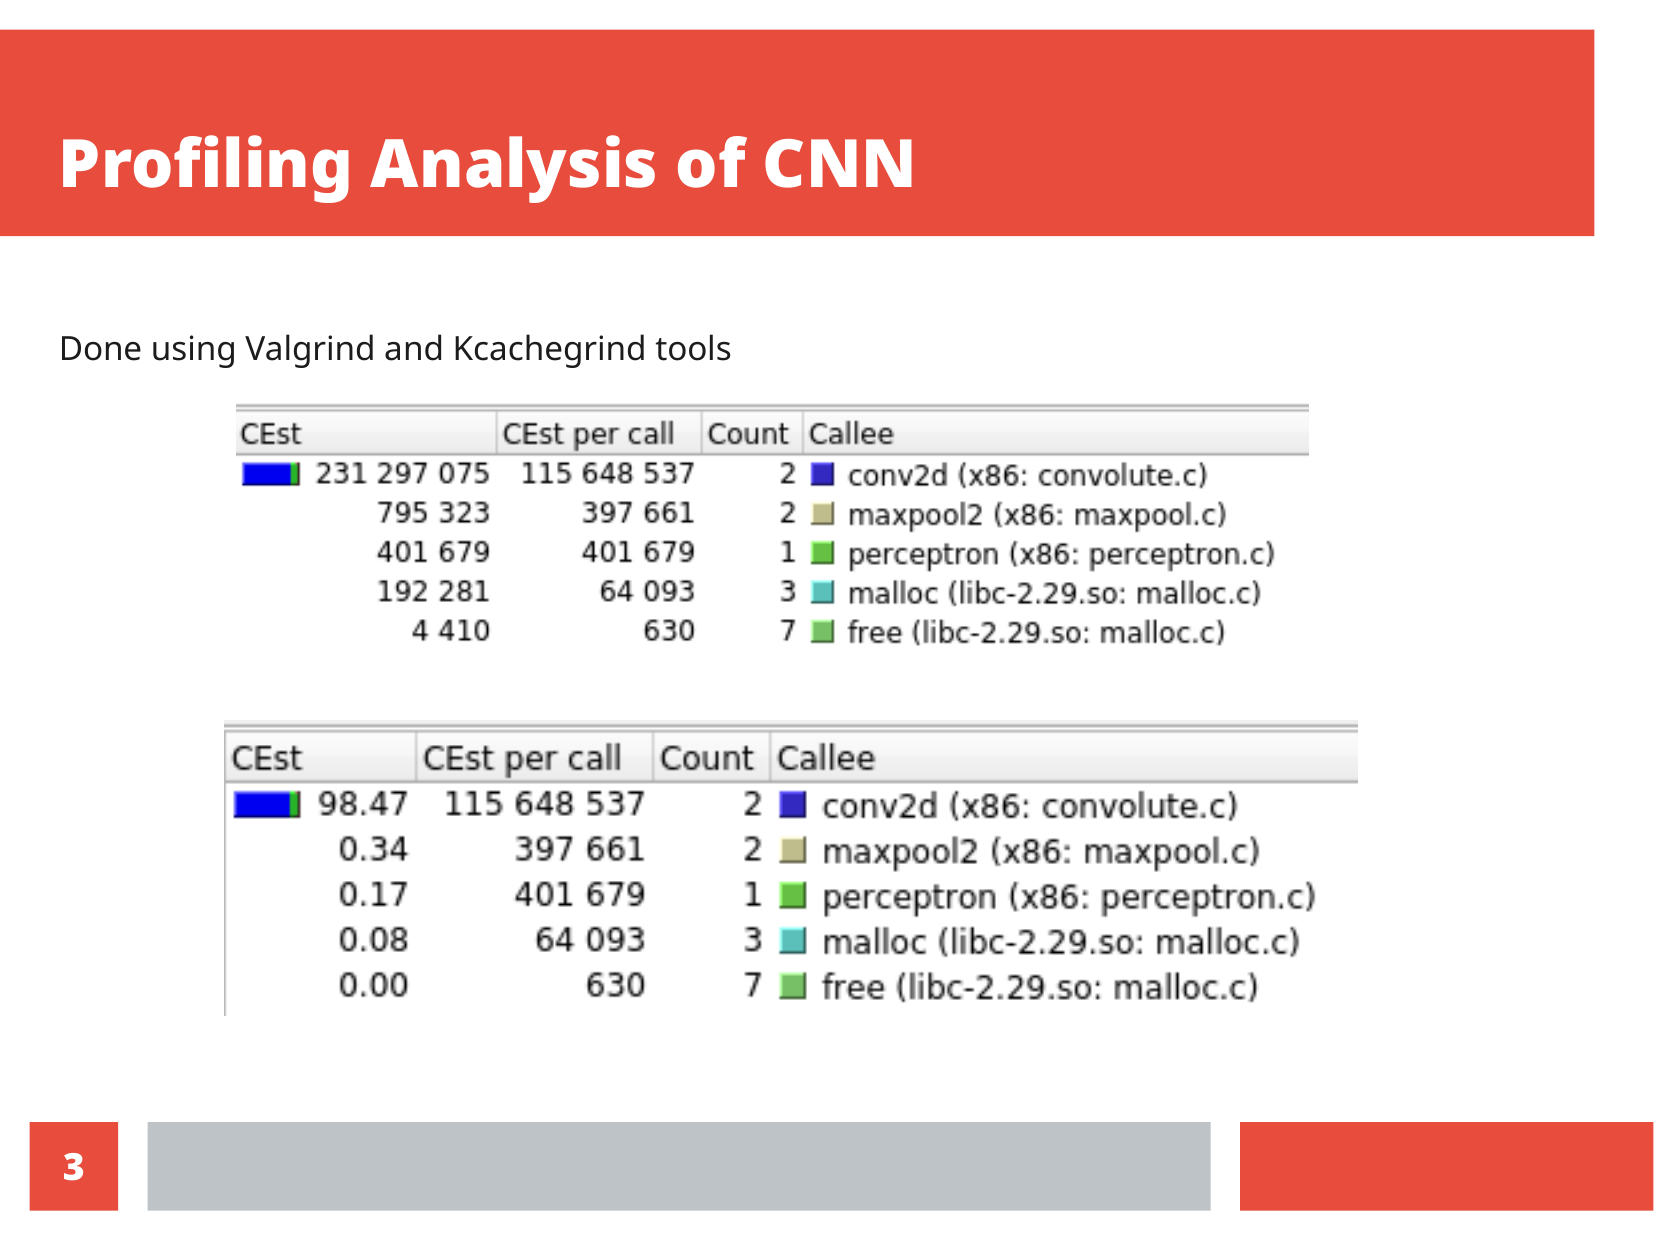

# Profiling Analysis of CNN
Done using Valgrind and Kcachegrind tools
3